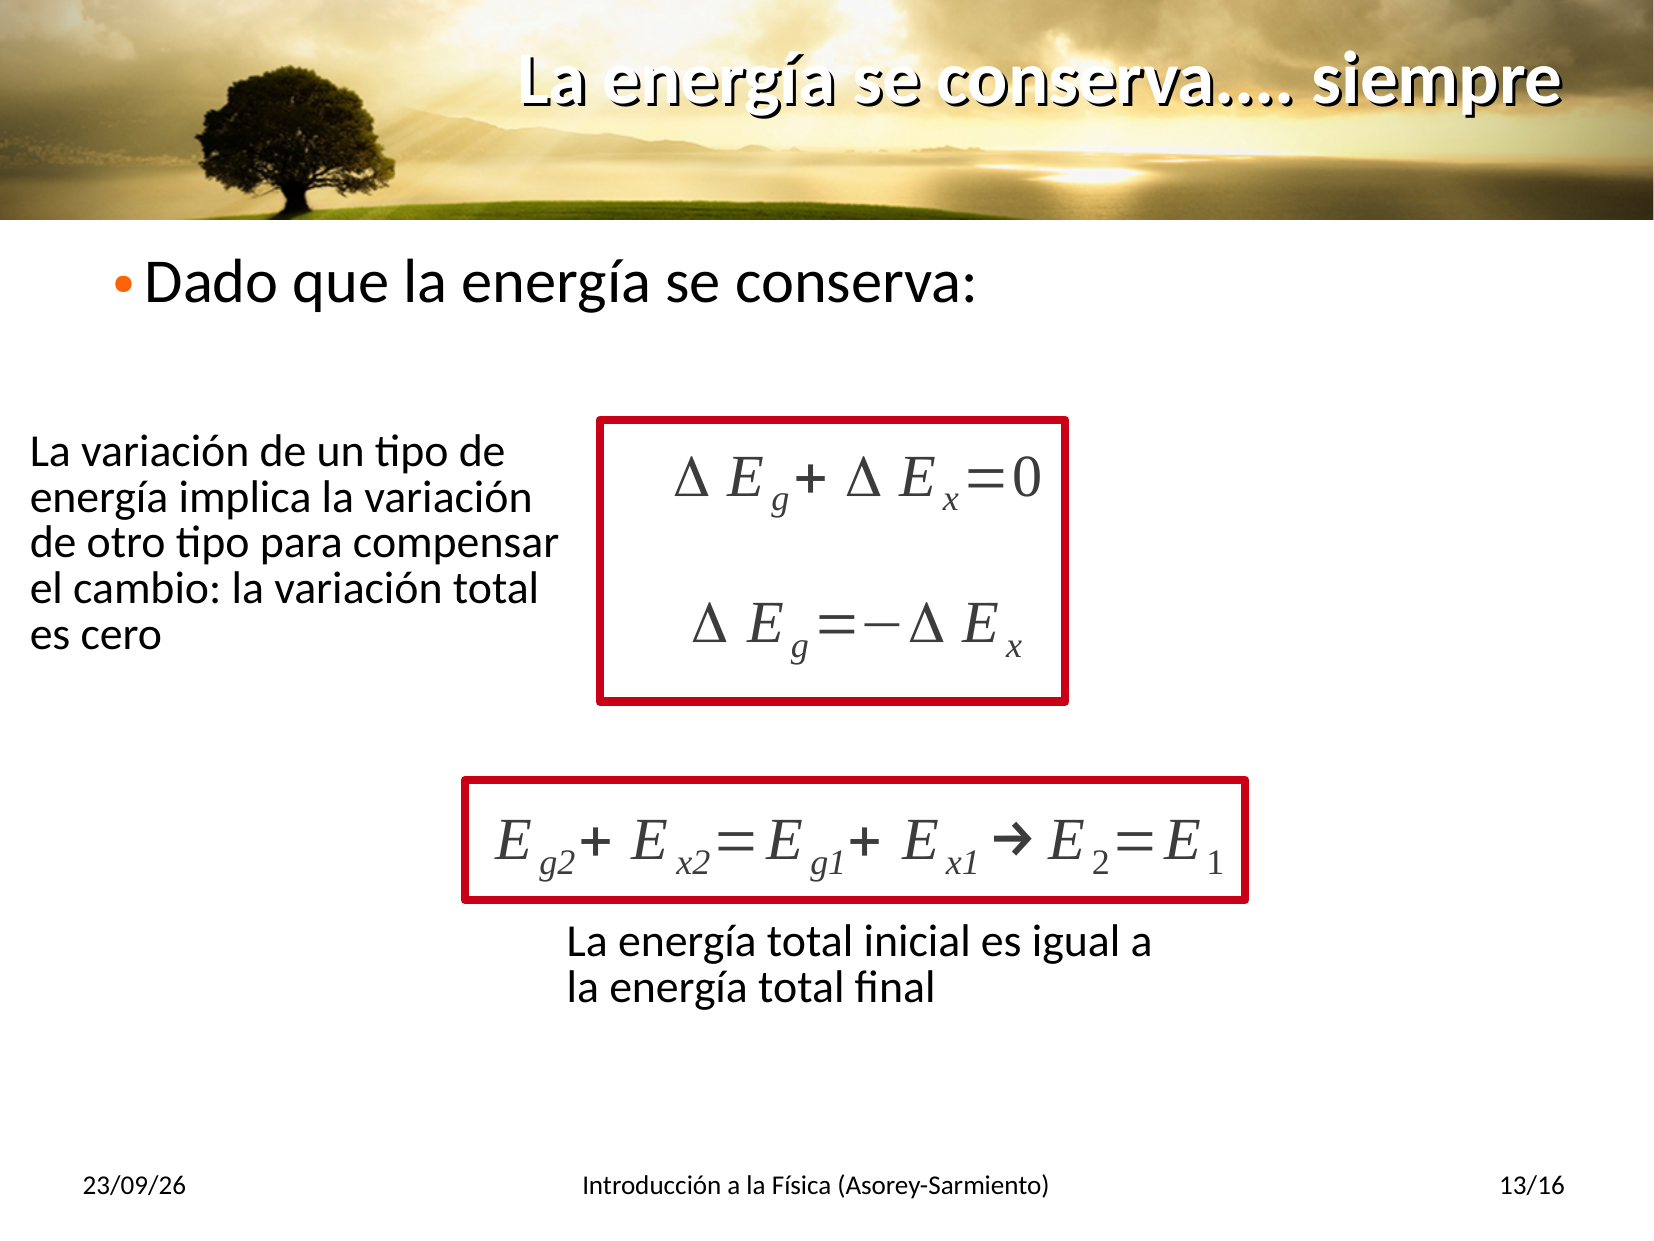

# La energía se conserva.... siempre
Dado que la energía se conserva:
La variación de un tipo de energía implica la variación de otro tipo para compensar el cambio: la variación total es cero
La energía total inicial es igual a la energía total final
Introducción a la Física (Asorey-Sarmiento)
13